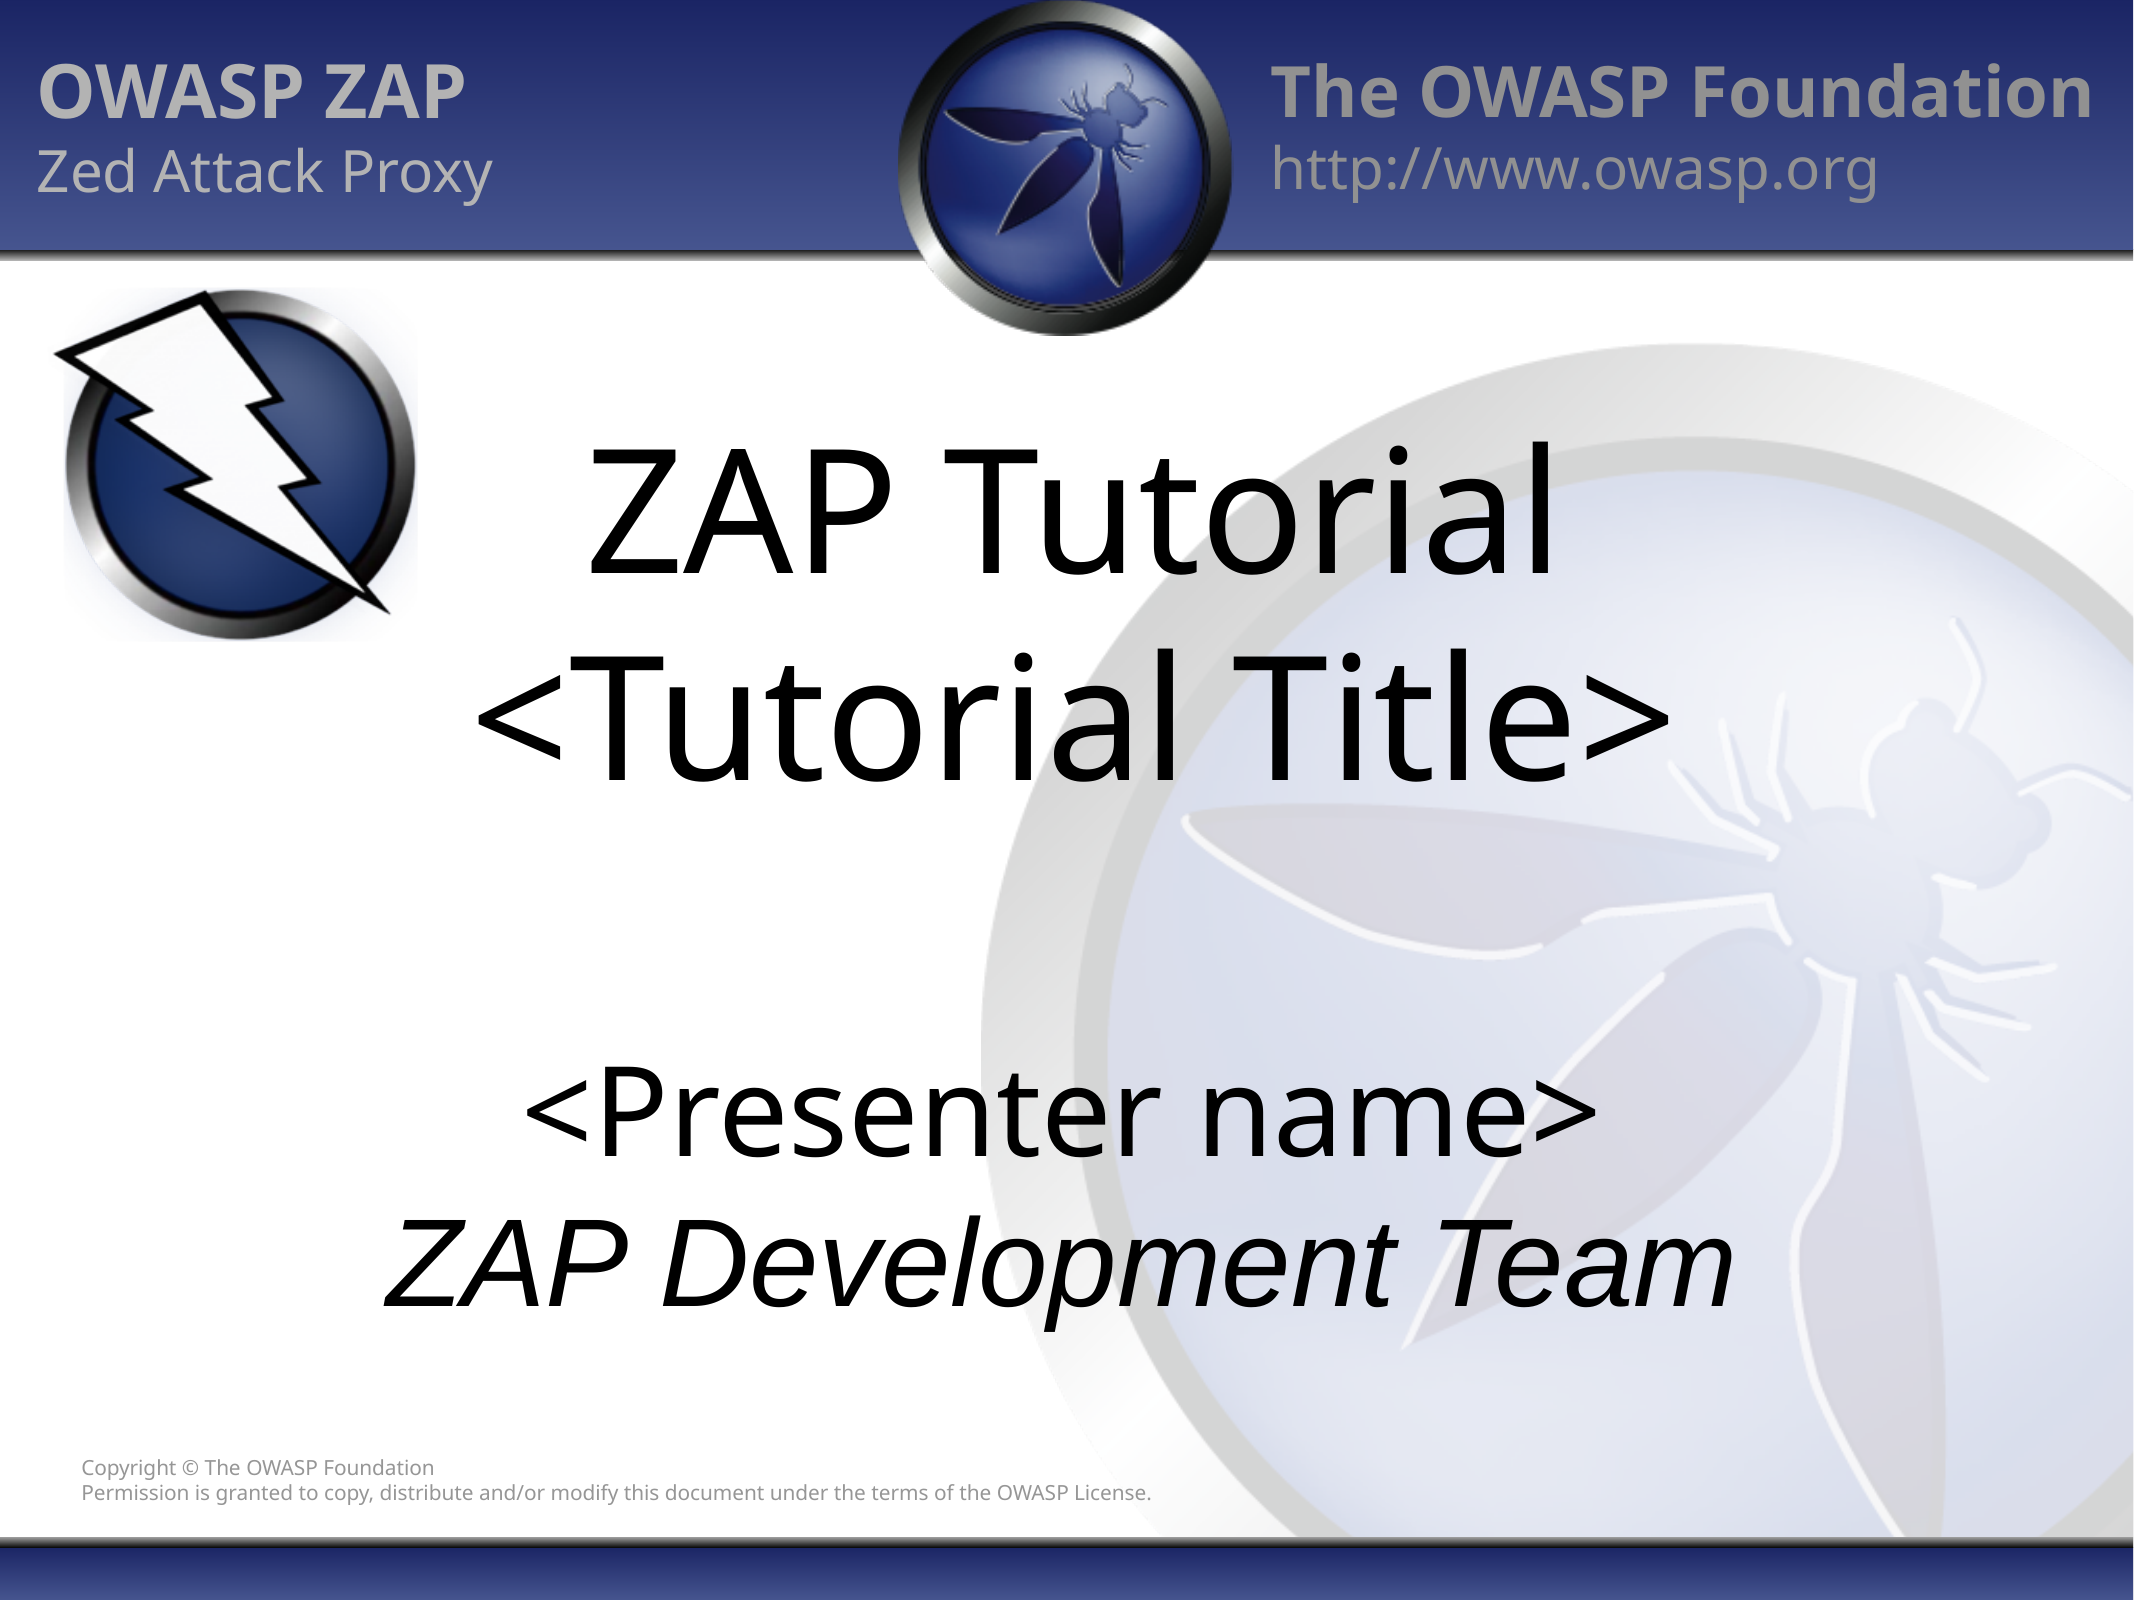

OWASP ZAP
Zed Attack Proxy
# ZAP Tutorial <Tutorial Title>
<Presenter name>
ZAP Development Team